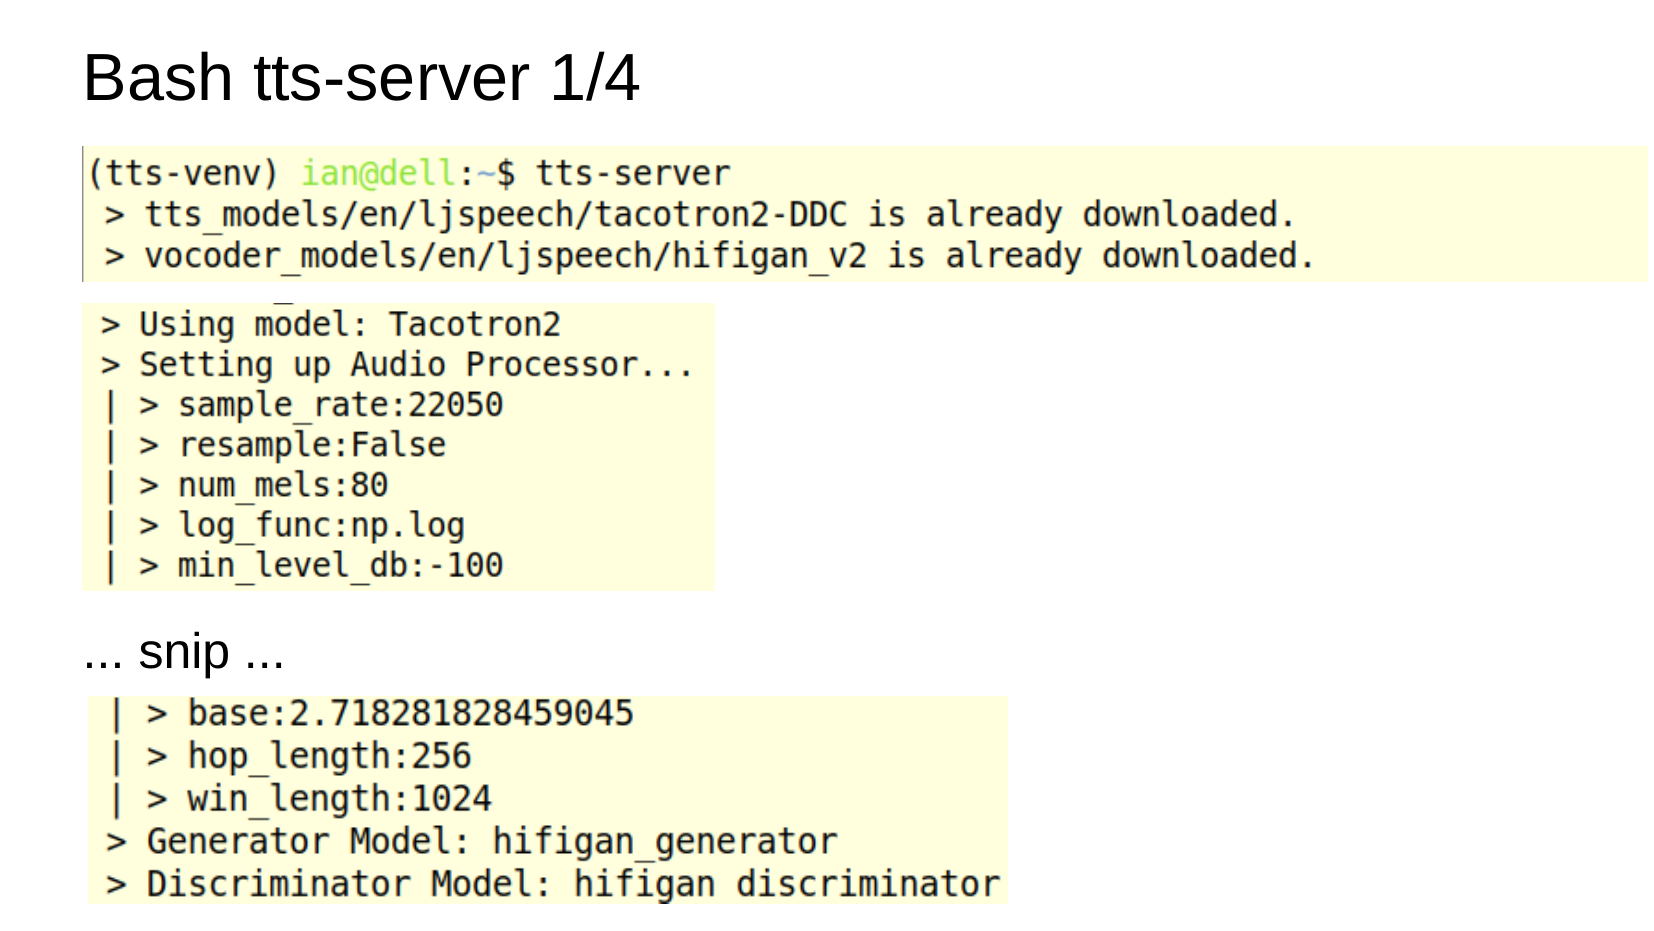

# Bash tts-server 1/4
... snip ...